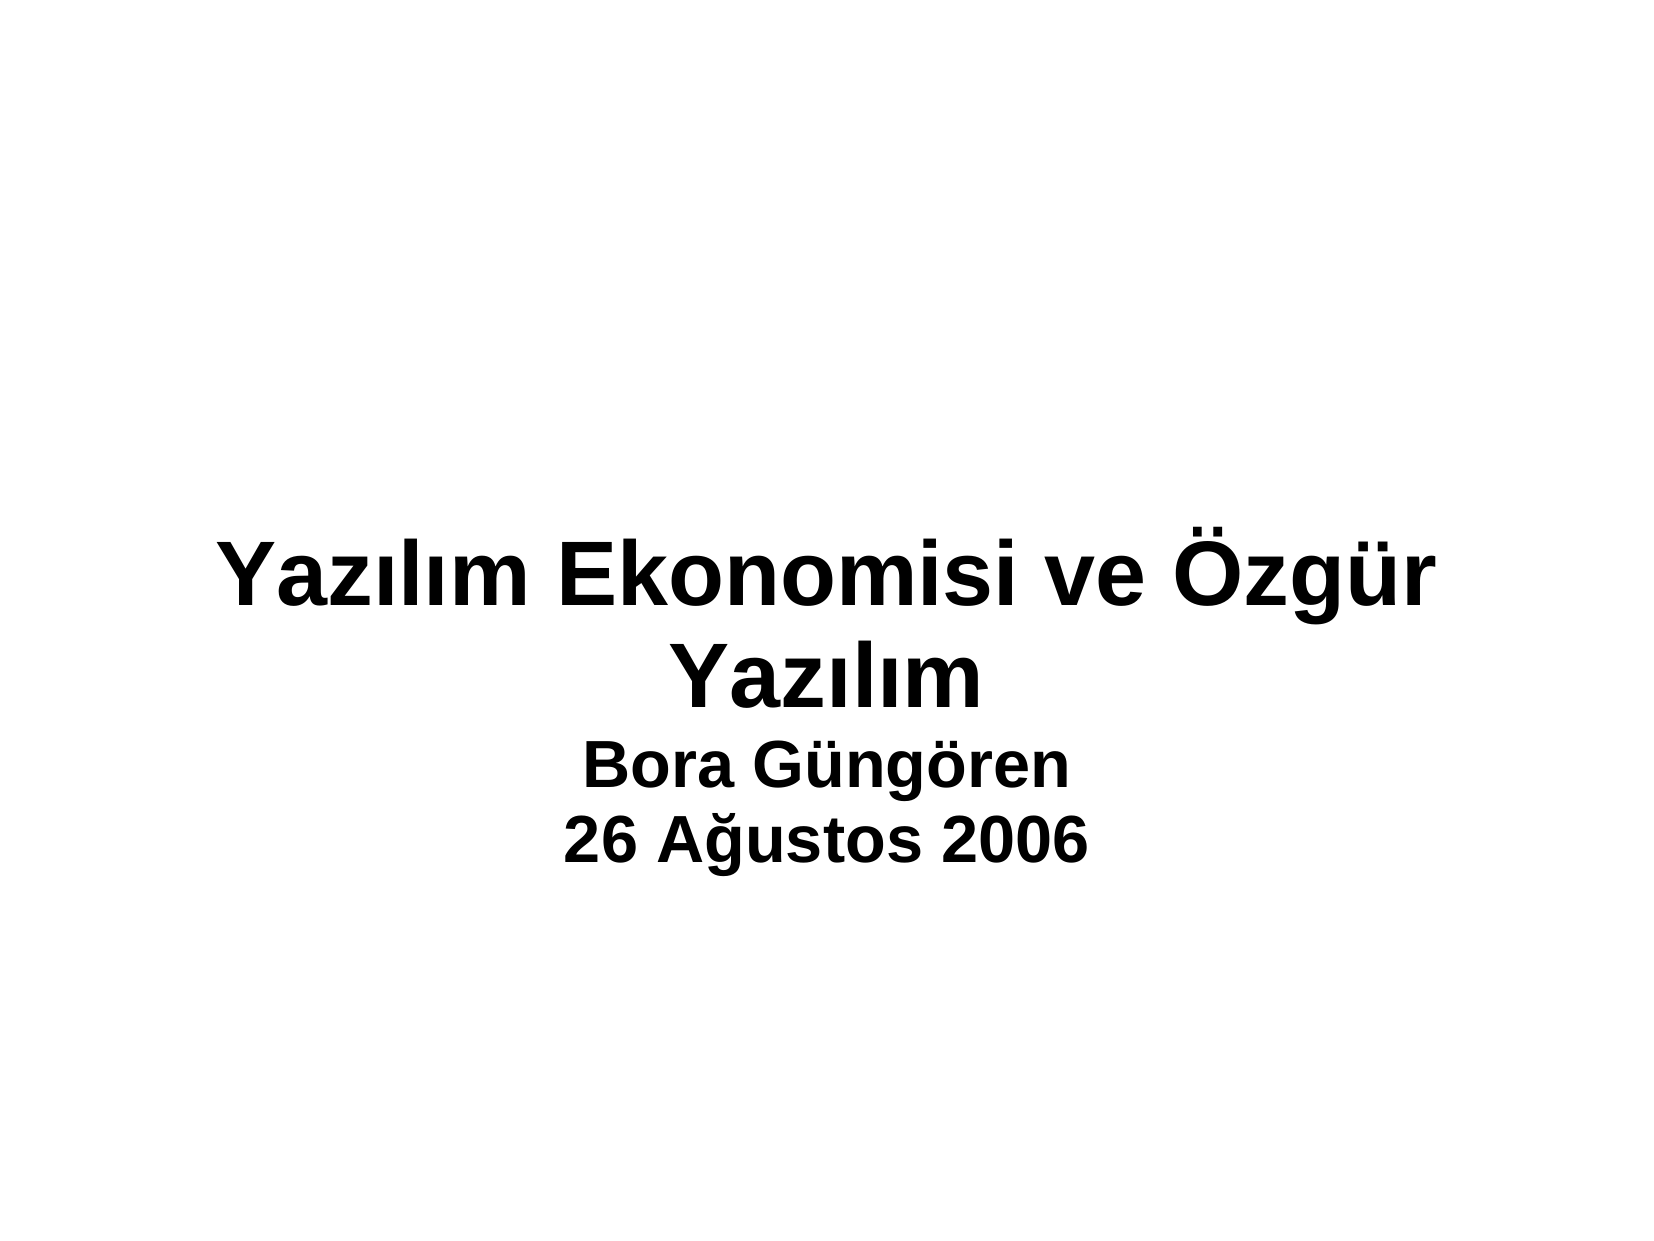

#
Yazılım Ekonomisi ve Özgür Yazılım
Bora Güngören
26 Ağustos 2006